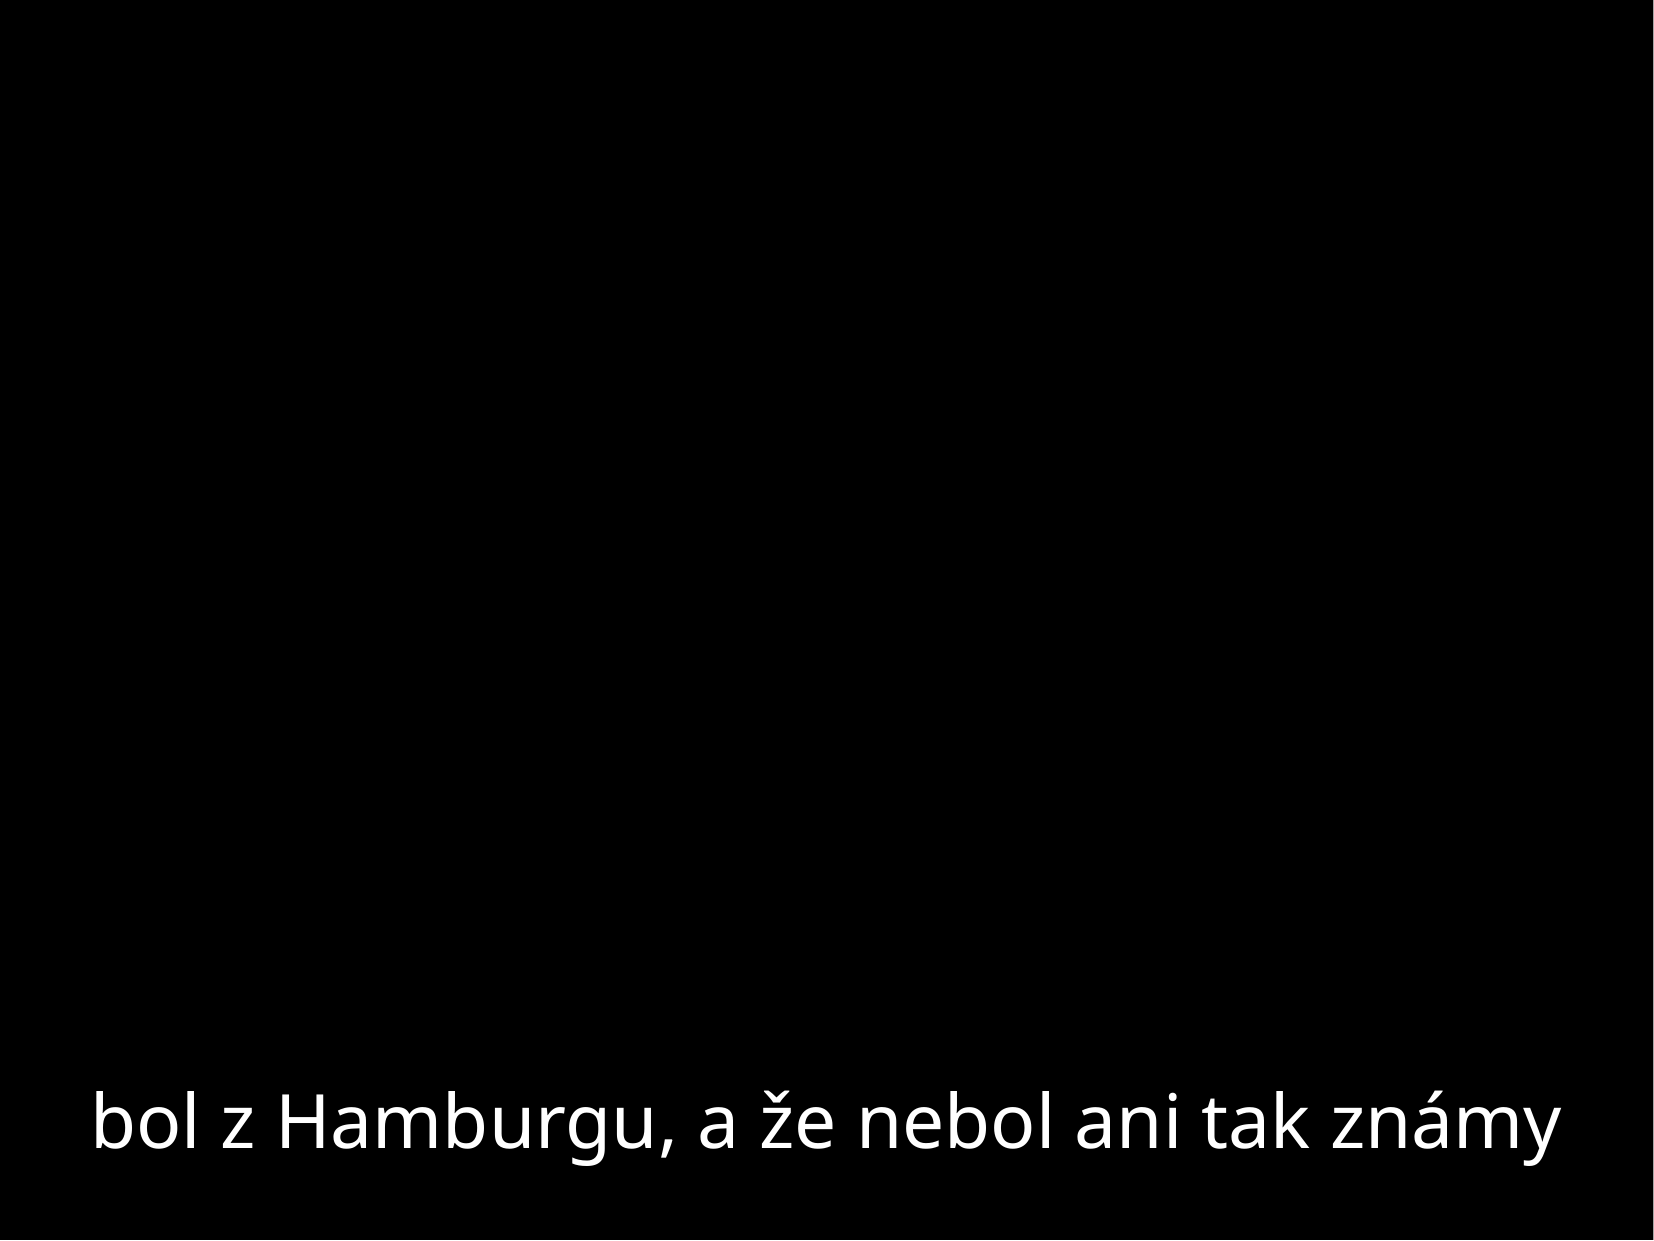

# bol z Hamburgu, a že nebol ani tak známy